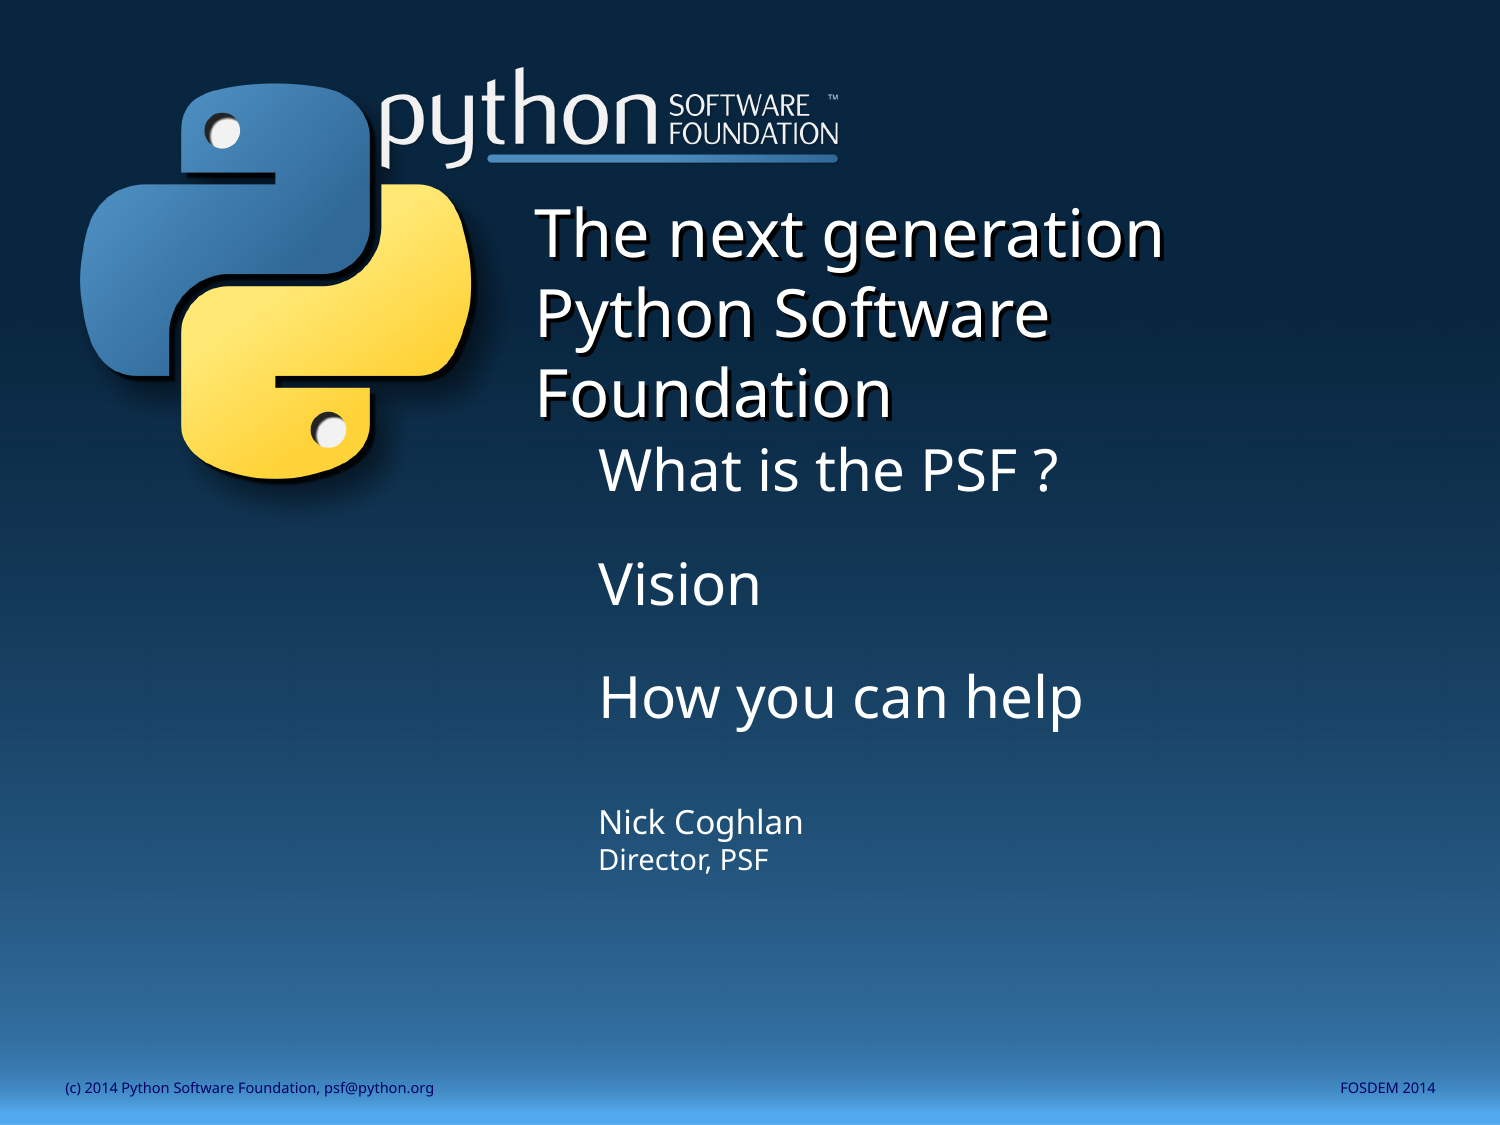

# The next generation Python Software Foundation
What is the PSF ?
Vision
How you can help
Nick Coghlan
Director, PSF